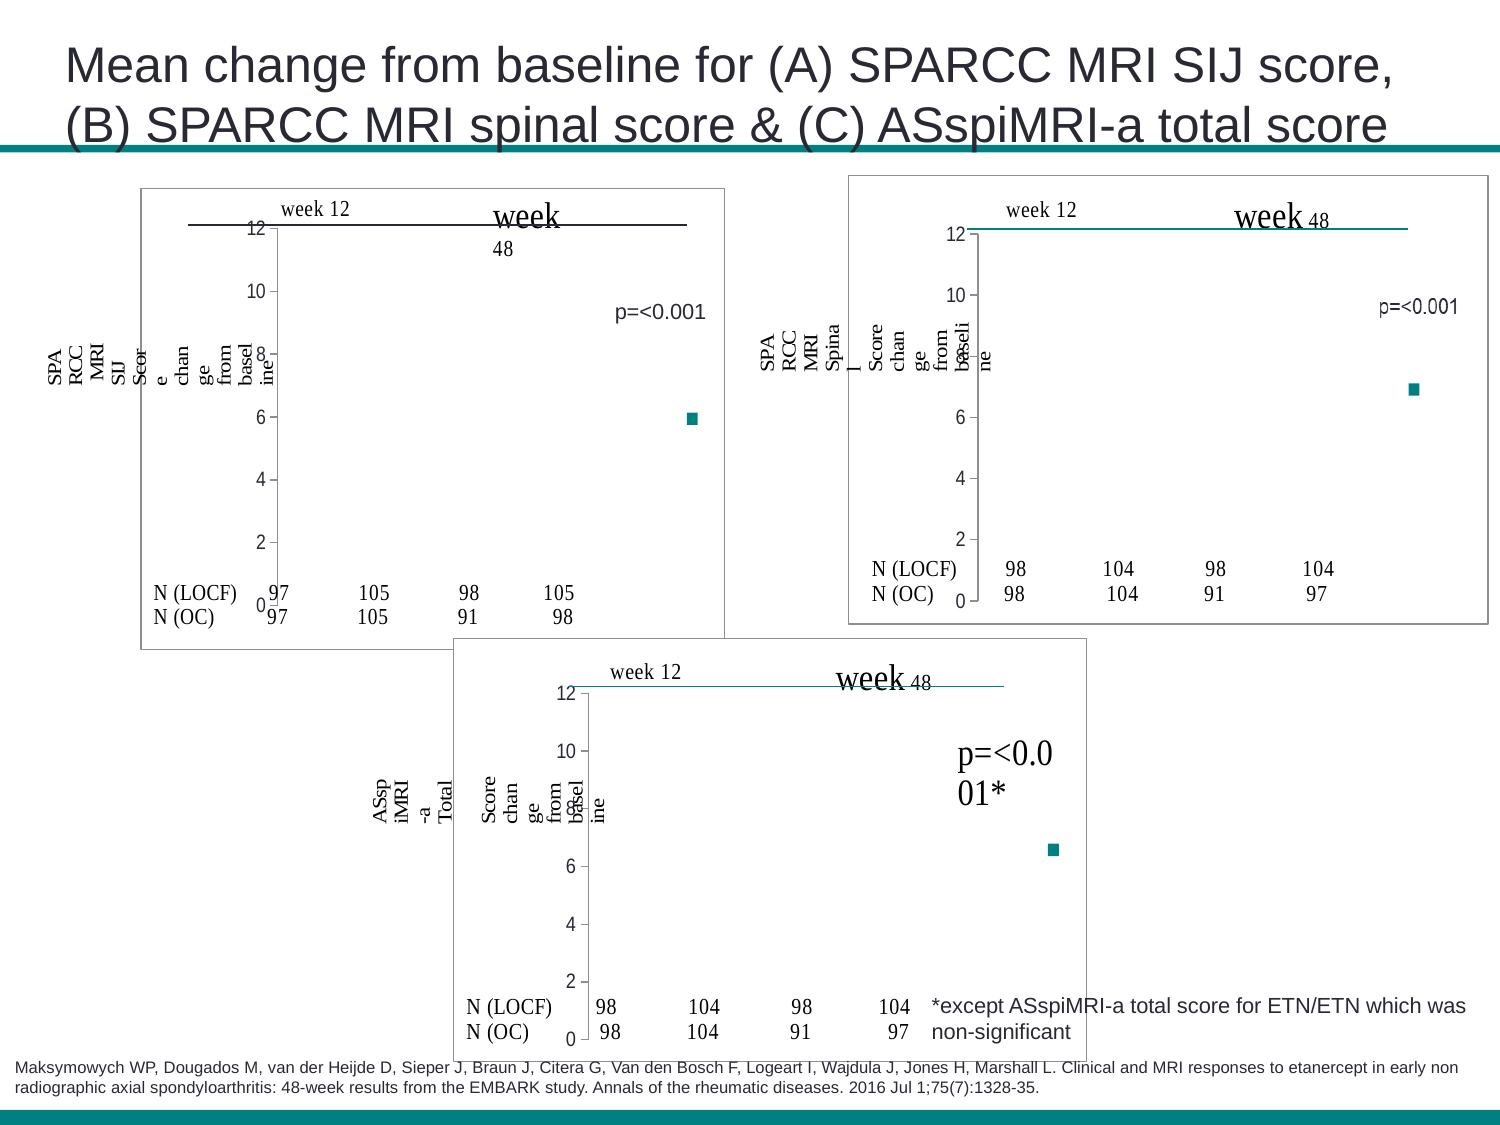

# Mean change from baseline for (A) SPARCC MRI SIJ score, (B) SPARCC MRI spinal score & (C) ASspiMRI-a total score
### Chart
| Category | |
|---|---|
### Chart
| Category | |
|---|---|
p=<0.001
### Chart
| Category | |
|---|---|*except ASspiMRI-a total score for ETN/ETN which was non-significant
Maksymowych WP, Dougados M, van der Heijde D, Sieper J, Braun J, Citera G, Van den Bosch F, Logeart I, Wajdula J, Jones H, Marshall L. Clinical and MRI responses to etanercept in early non radiographic axial spondyloarthritis: 48-week results from the EMBARK study. Annals of the rheumatic diseases. 2016 Jul 1;75(7):1328-35.